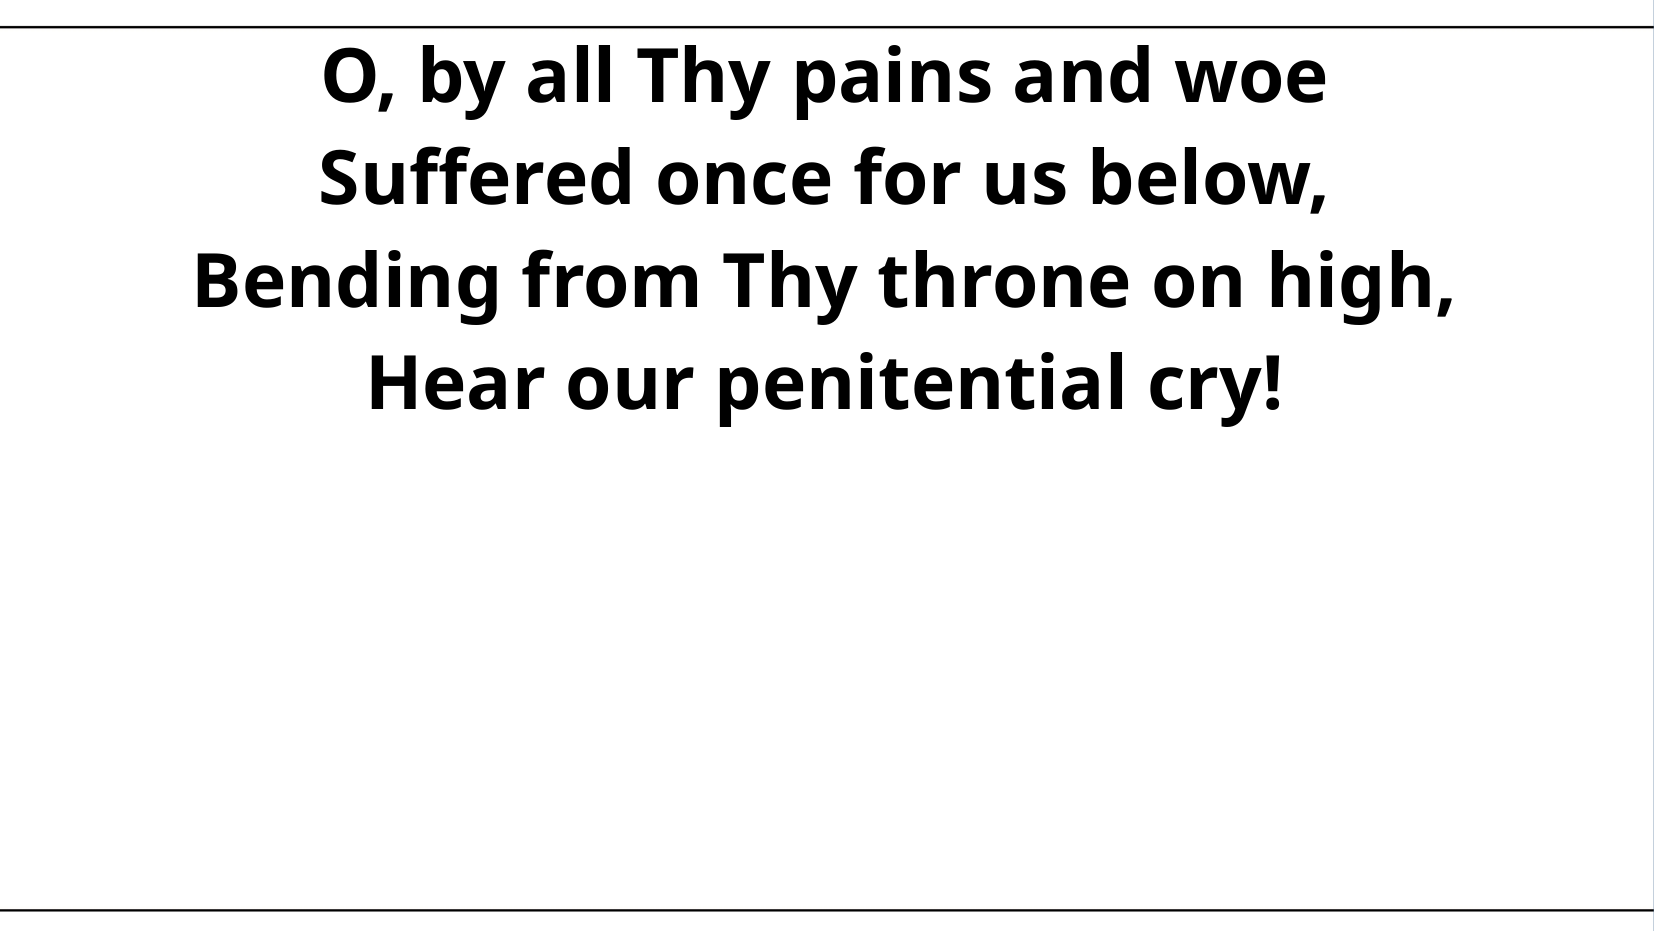

O, by all Thy pains and woe
Suffered once for us below,
Bending from Thy throne on high,
Hear our penitential cry!